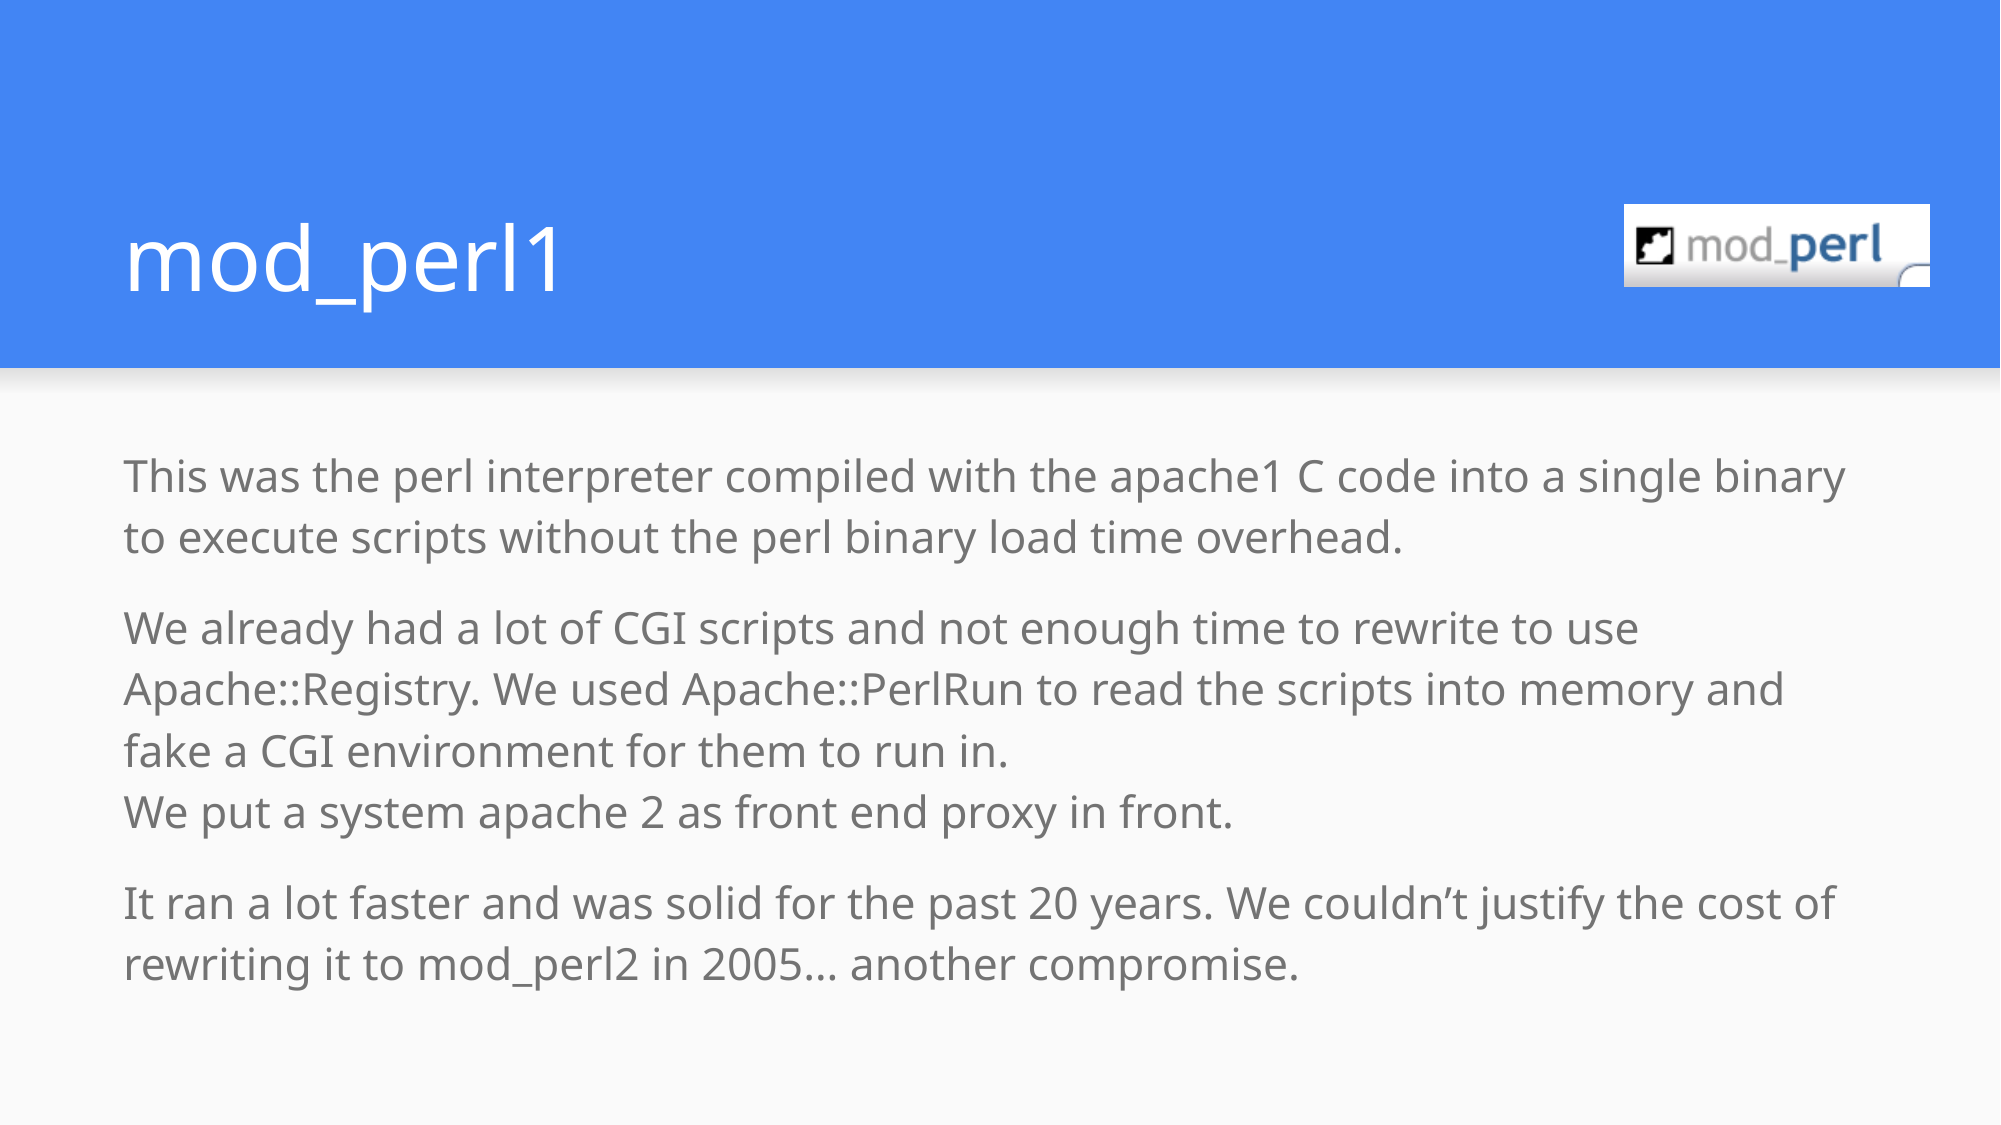

# mod_perl1
This was the perl interpreter compiled with the apache1 C code into a single binary to execute scripts without the perl binary load time overhead.
We already had a lot of CGI scripts and not enough time to rewrite to use Apache::Registry. We used Apache::PerlRun to read the scripts into memory and fake a CGI environment for them to run in.
We put a system apache 2 as front end proxy in front.
It ran a lot faster and was solid for the past 20 years. We couldn’t justify the cost of rewriting it to mod_perl2 in 2005… another compromise.